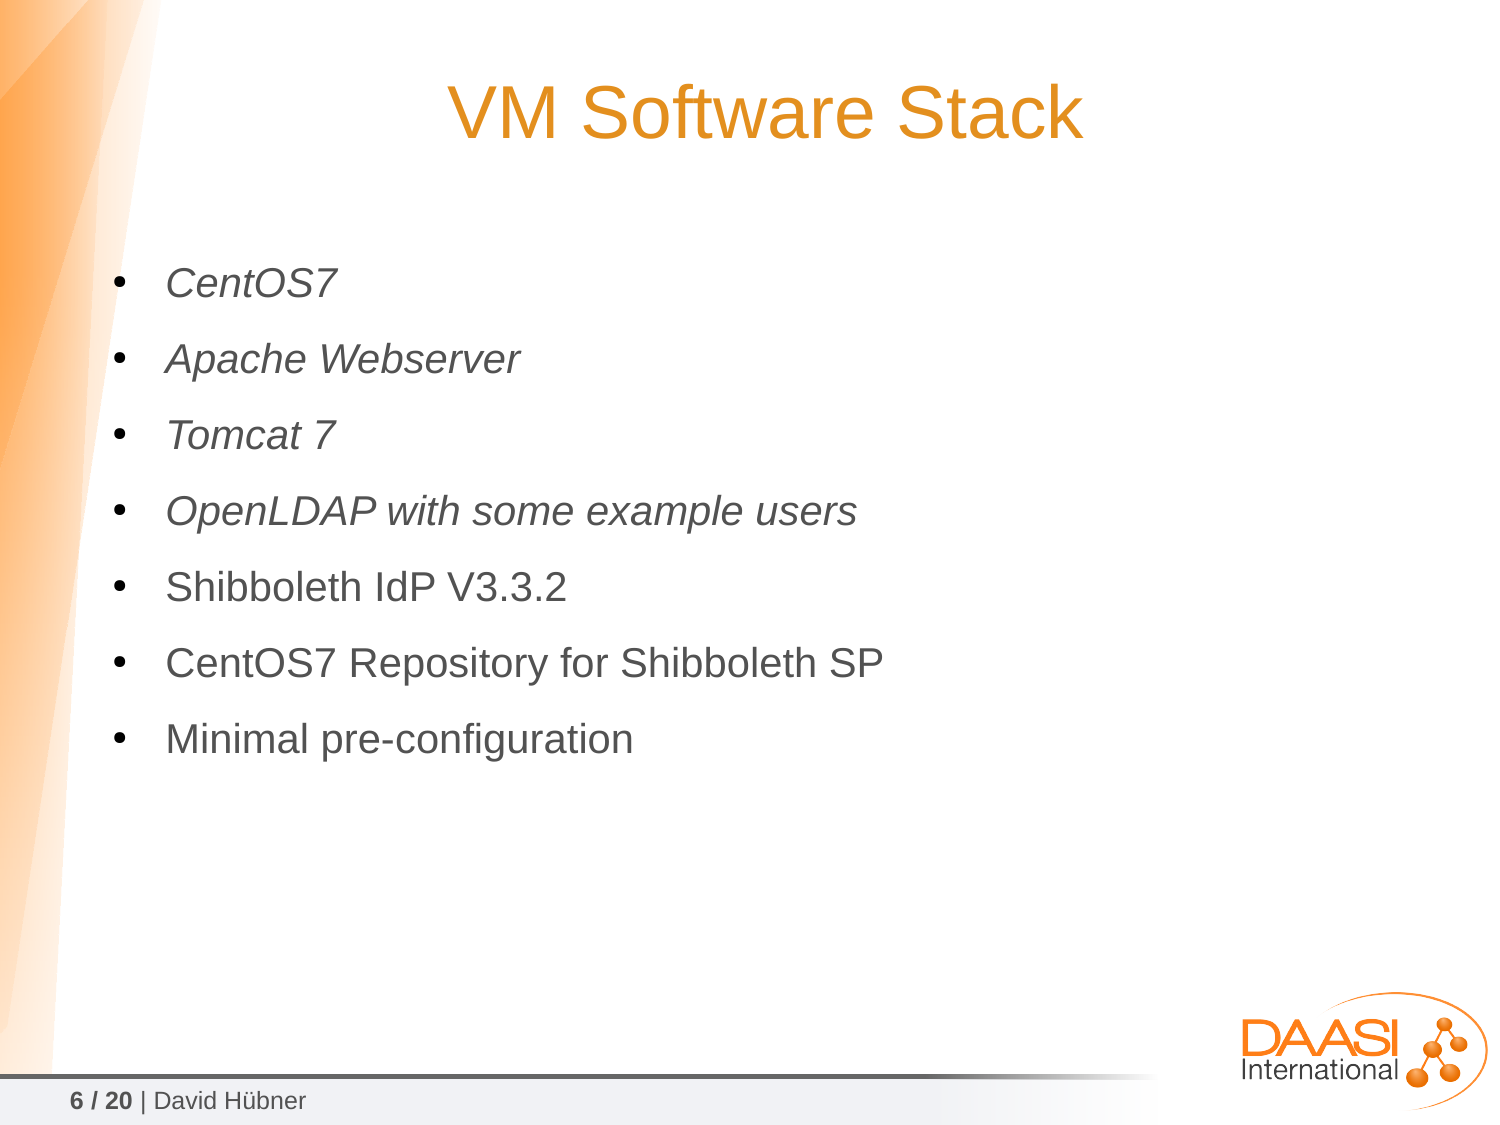

# VM Software Stack
CentOS7
Apache Webserver
Tomcat 7
OpenLDAP with some example users
Shibboleth IdP V3.3.2
CentOS7 Repository for Shibboleth SP
Minimal pre-configuration